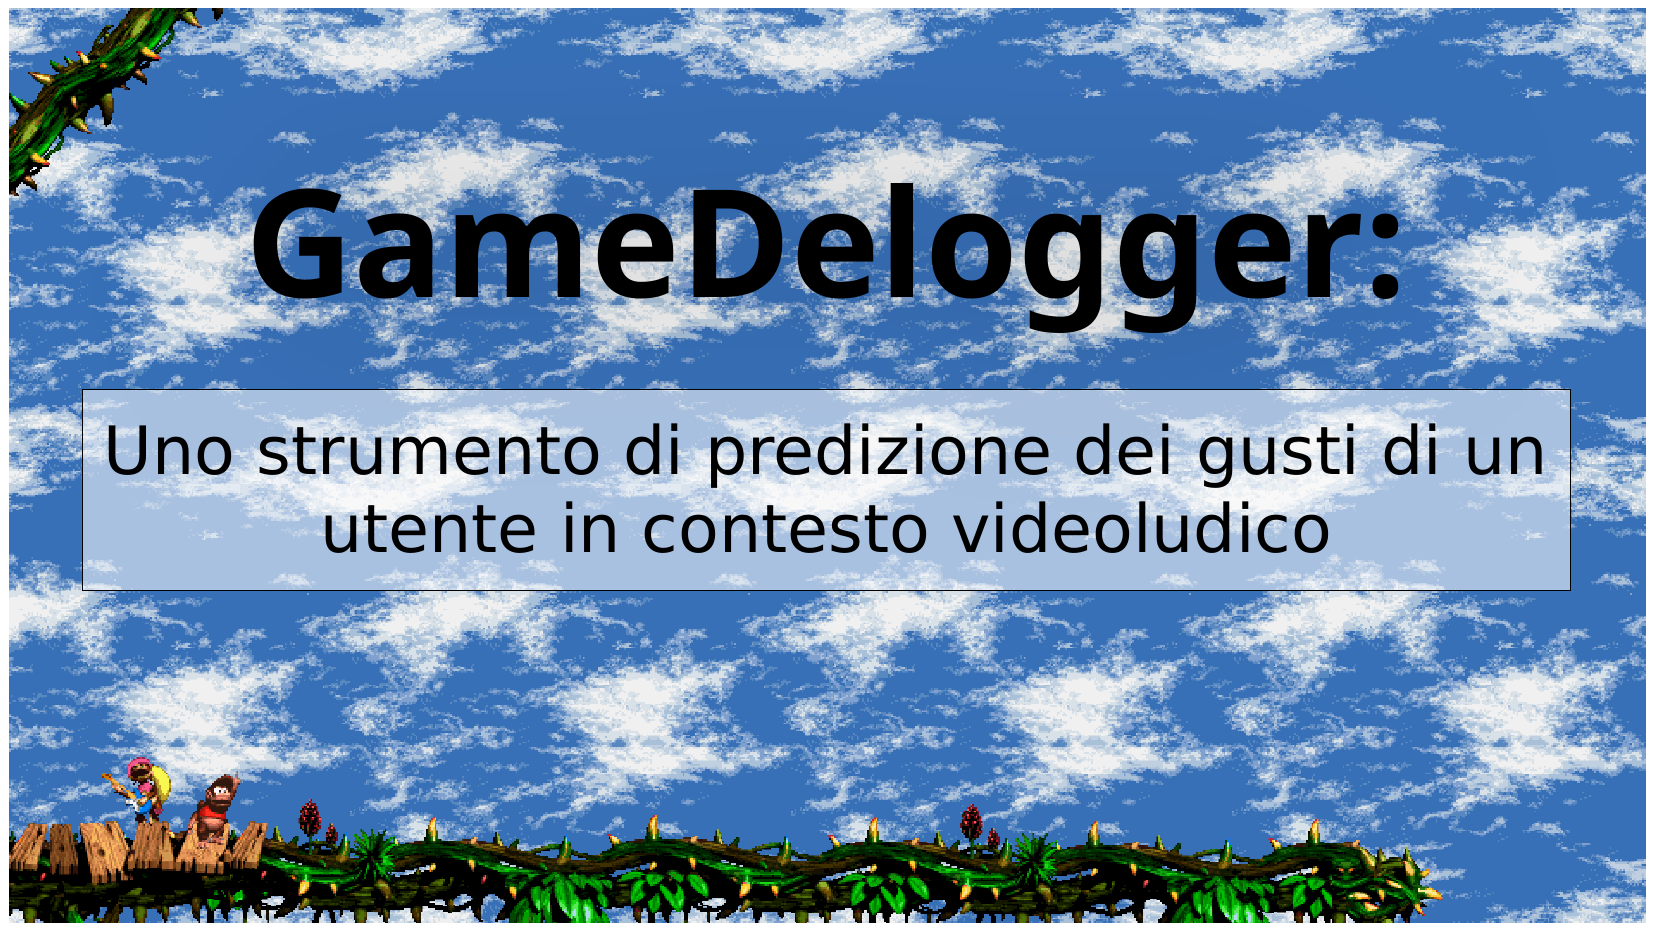

# GameDelogger:
Uno strumento di predizione dei gusti di un utente in contesto videoludico